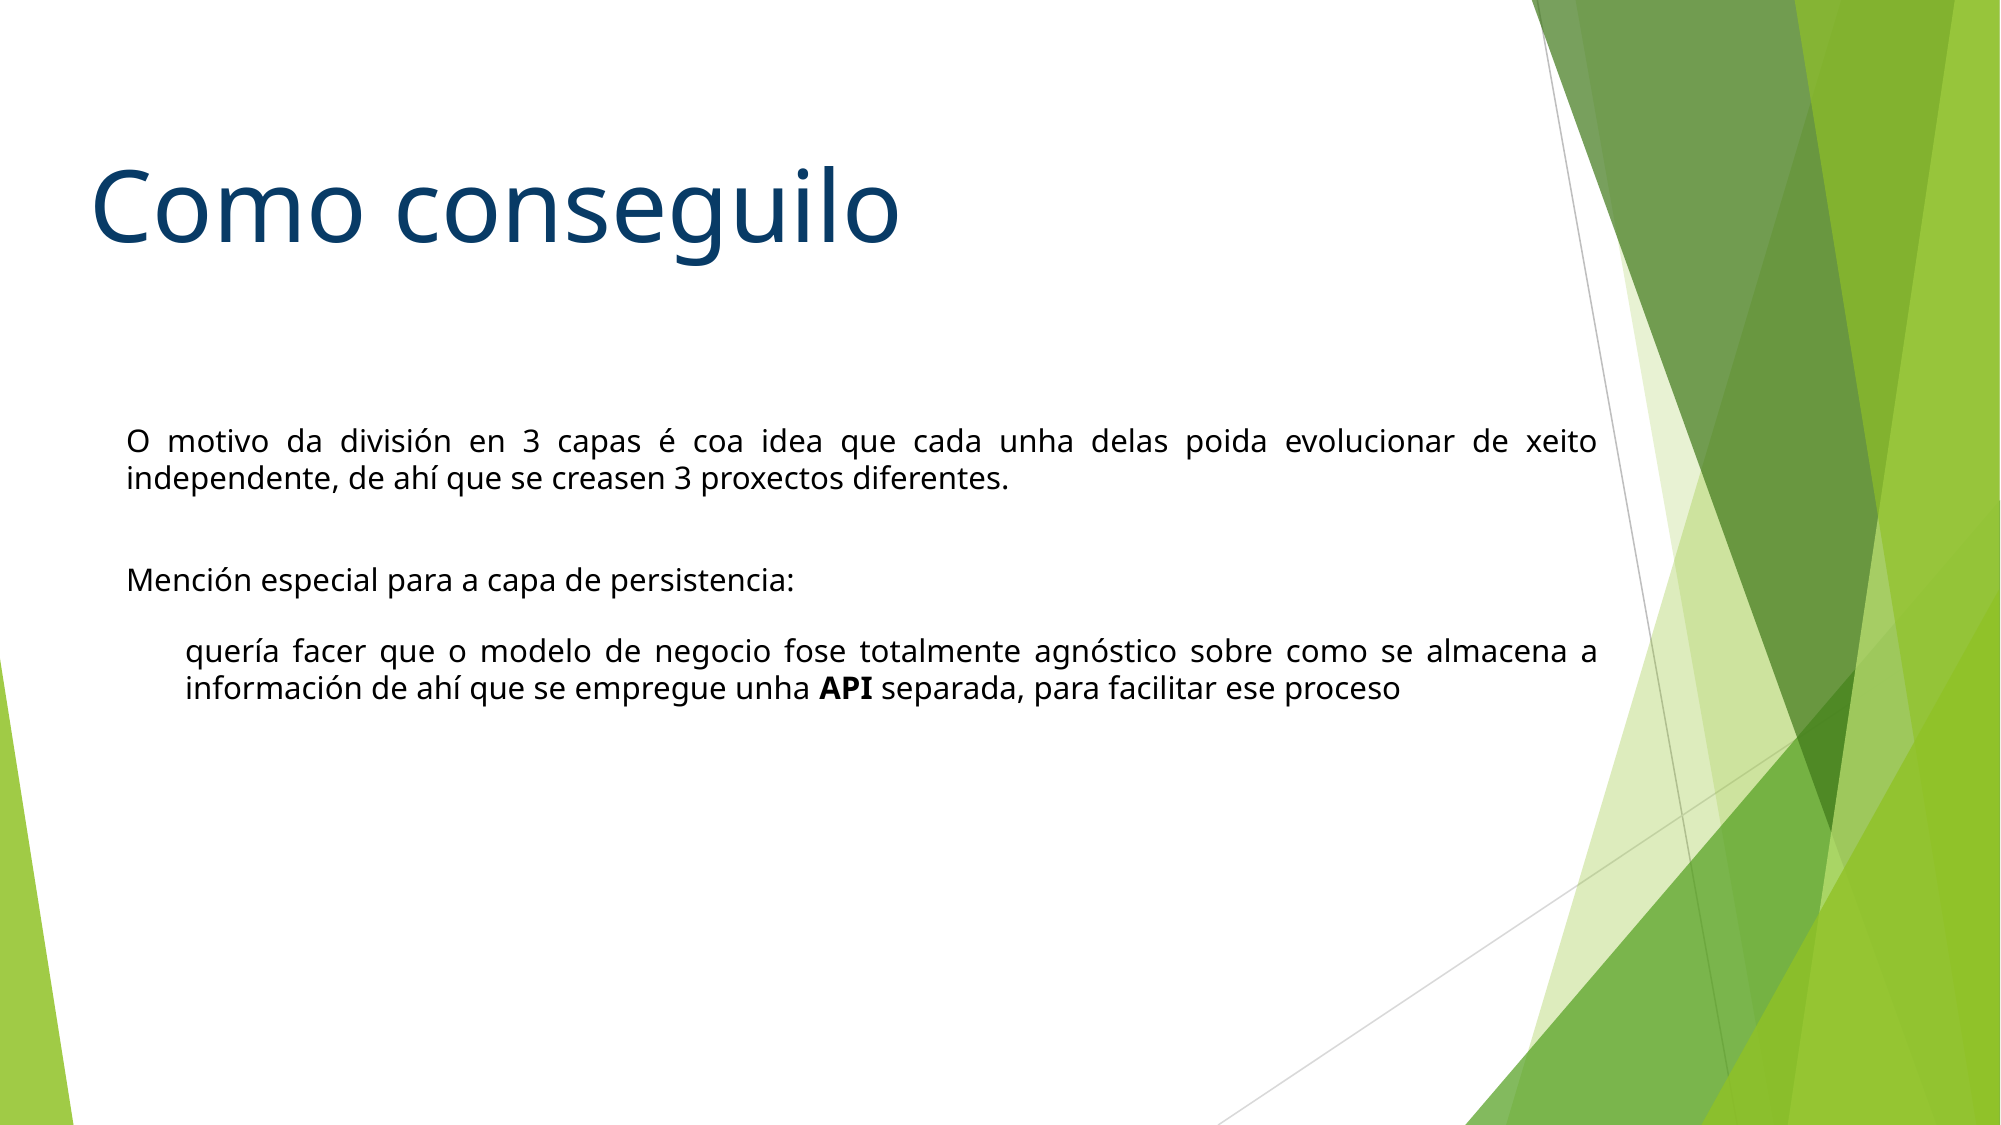

# Como conseguilo
O motivo da división en 3 capas é coa idea que cada unha delas poida evolucionar de xeito independente, de ahí que se creasen 3 proxectos diferentes.
Mención especial para a capa de persistencia:
quería facer que o modelo de negocio fose totalmente agnóstico sobre como se almacena a información de ahí que se empregue unha API separada, para facilitar ese proceso